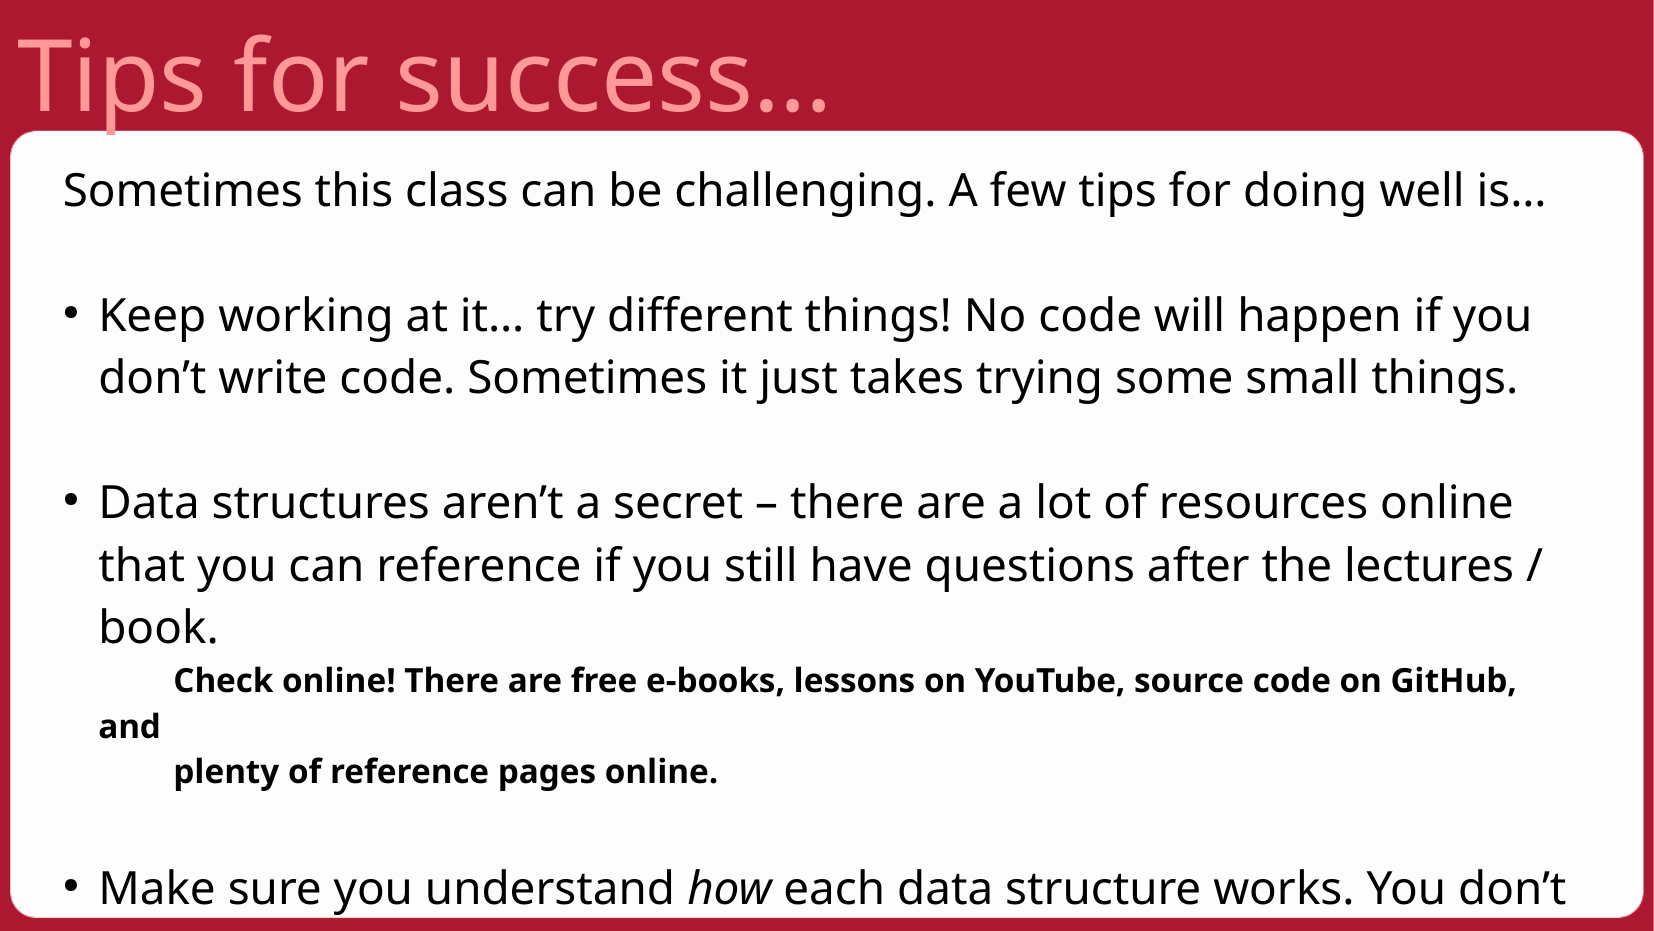

# Tips for success…
Sometimes this class can be challenging. A few tips for doing well is…
Keep working at it… try different things! No code will happen if you don’t write code. Sometimes it just takes trying some small things.
Data structures aren’t a secret – there are a lot of resources online that you can reference if you still have questions after the lectures / book.
	Check online! There are free e-books, lessons on YouTube, source code on GitHub, and
	plenty of reference pages online.
Make sure you understand how each data structure works. You don’t need to memorize the code, but if you know how it works, you should be able to implement it whenever you need it.